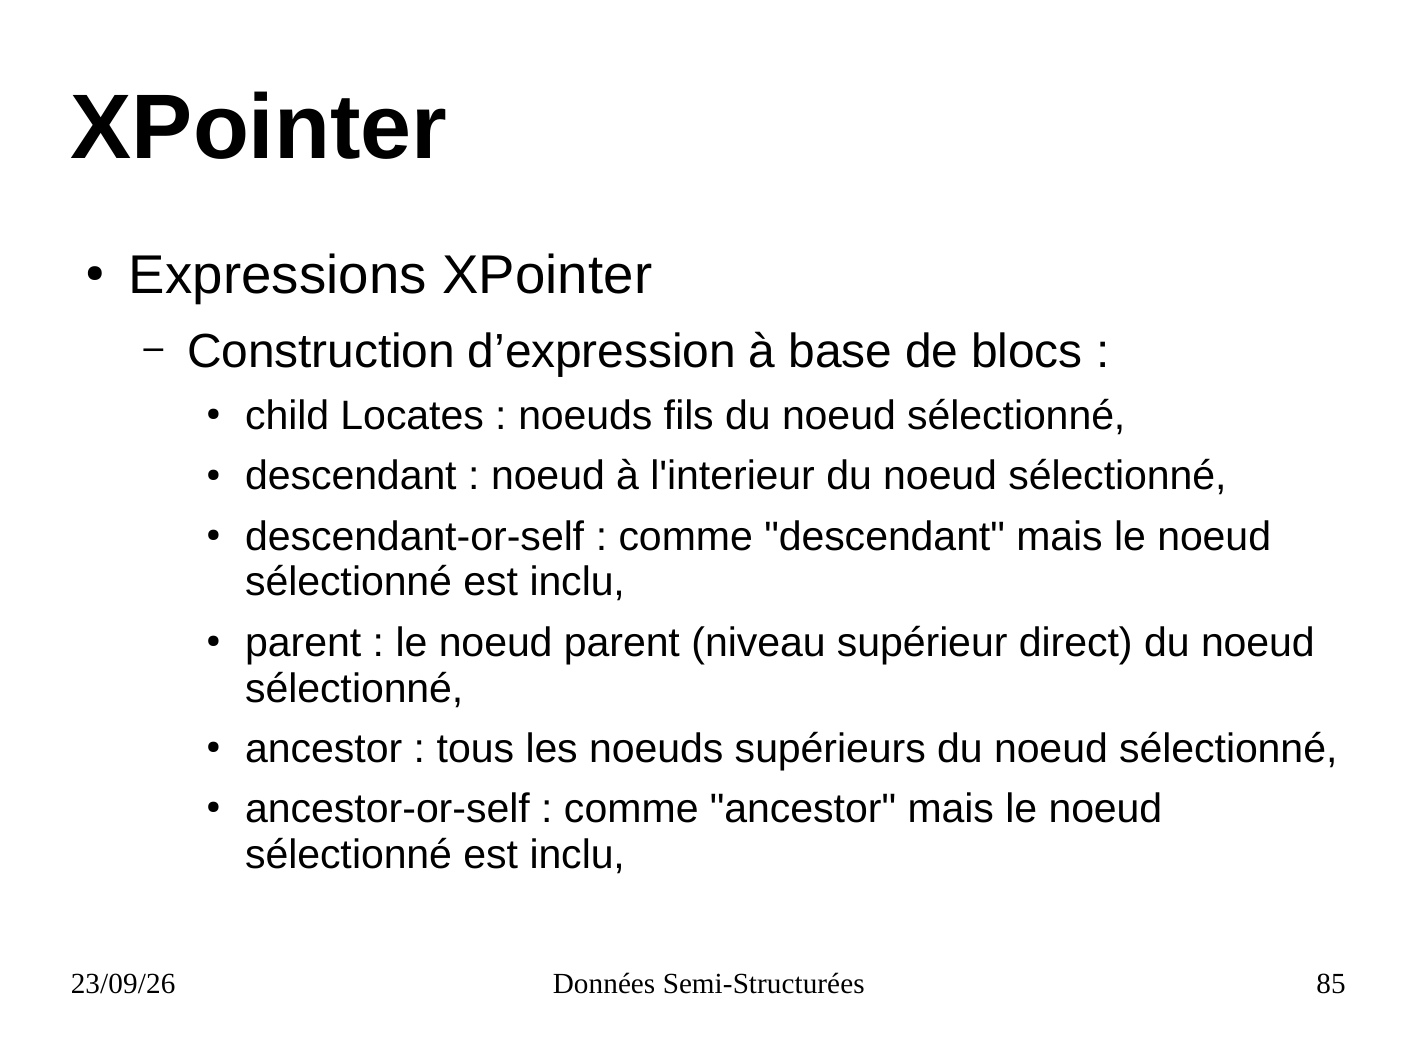

# XPointer
Expressions XPointer
Construction d’expression à base de blocs :
child Locates : noeuds fils du noeud sélectionné,
descendant : noeud à l'interieur du noeud sélectionné,
descendant-or-self : comme "descendant" mais le noeud sélectionné est inclu,
parent : le noeud parent (niveau supérieur direct) du noeud sélectionné,
ancestor : tous les noeuds supérieurs du noeud sélectionné,
ancestor-or-self : comme "ancestor" mais le noeud sélectionné est inclu,
Données Semi-Structurées
85